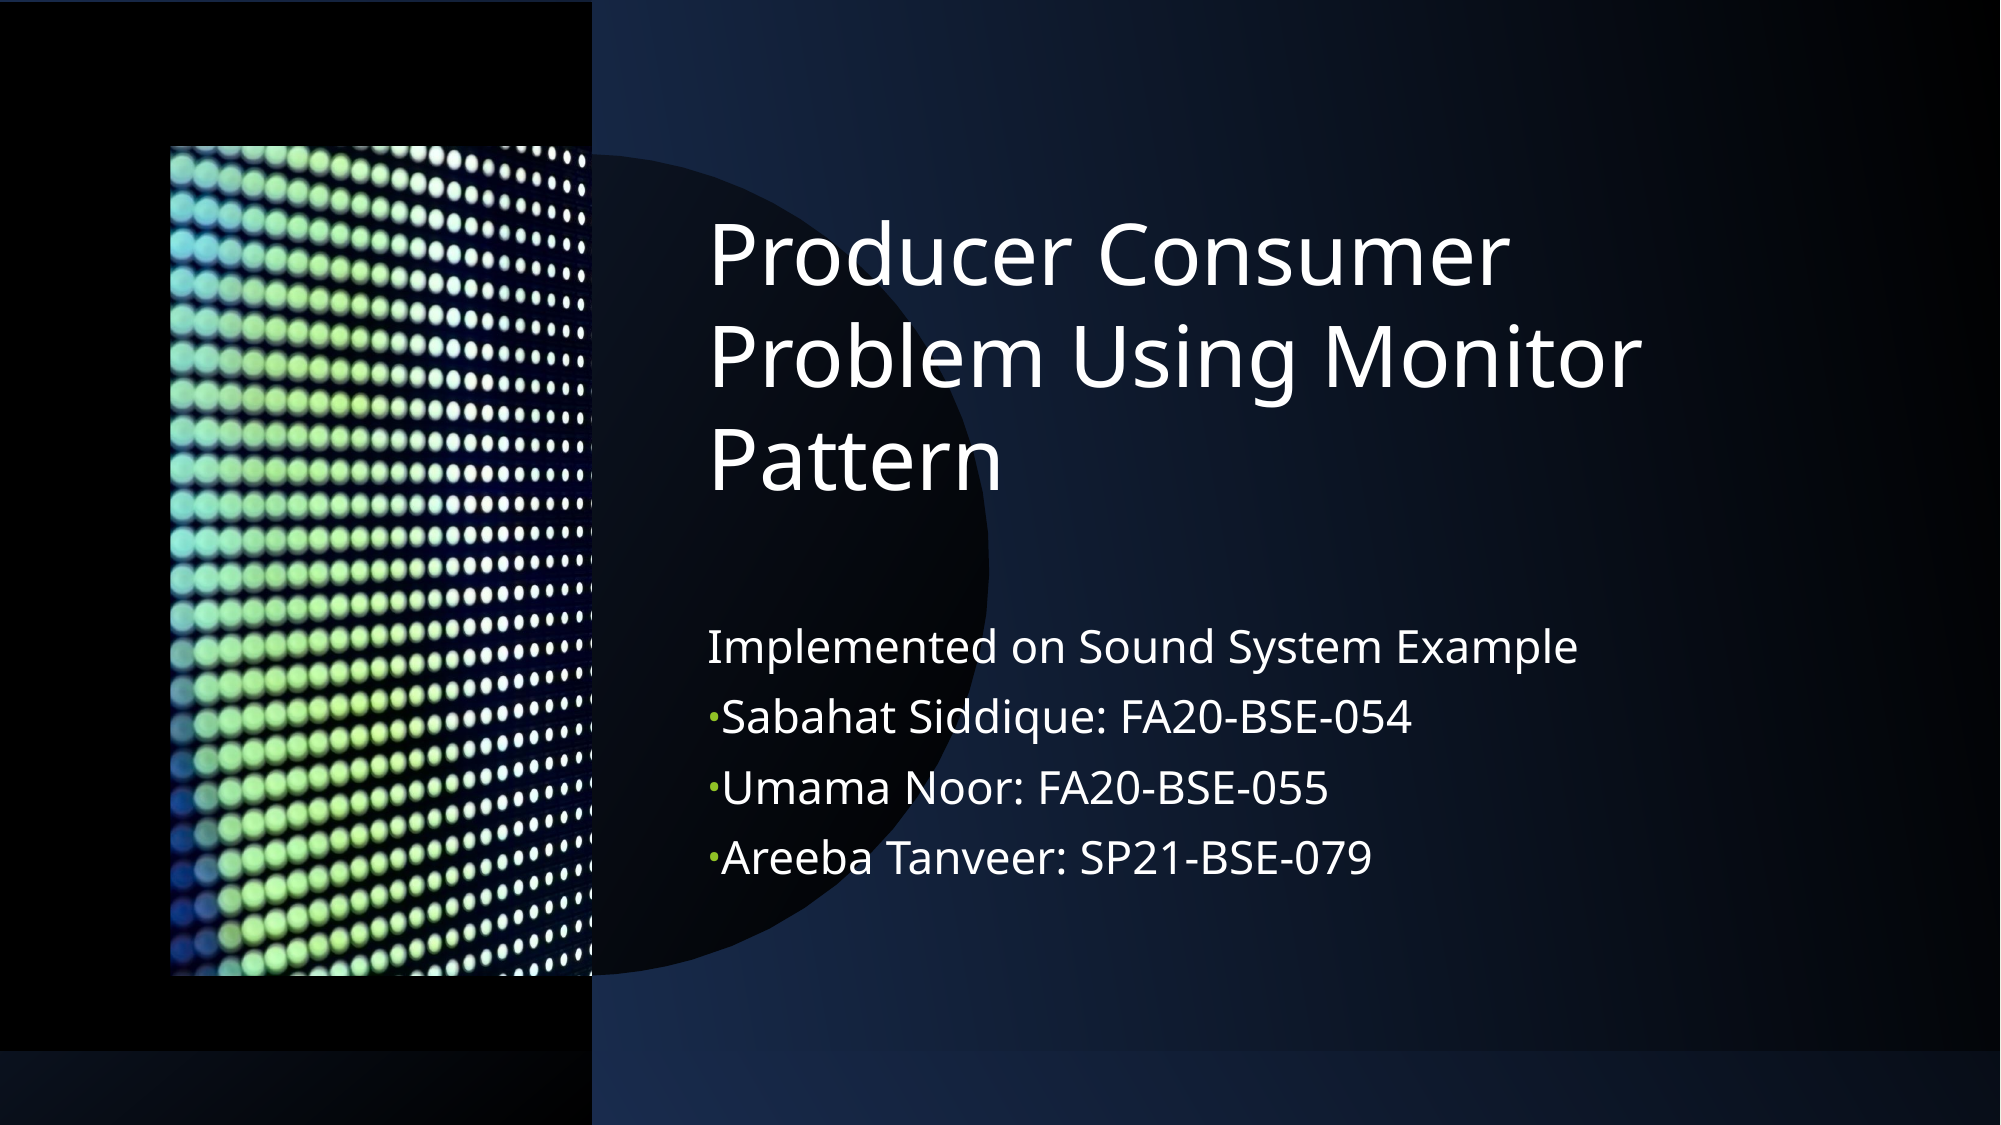

# Producer Consumer Problem Using Monitor Pattern
Implemented on Sound System Example
Sabahat Siddique: FA20-BSE-054
Umama Noor: FA20-BSE-055
Areeba Tanveer: SP21-BSE-079